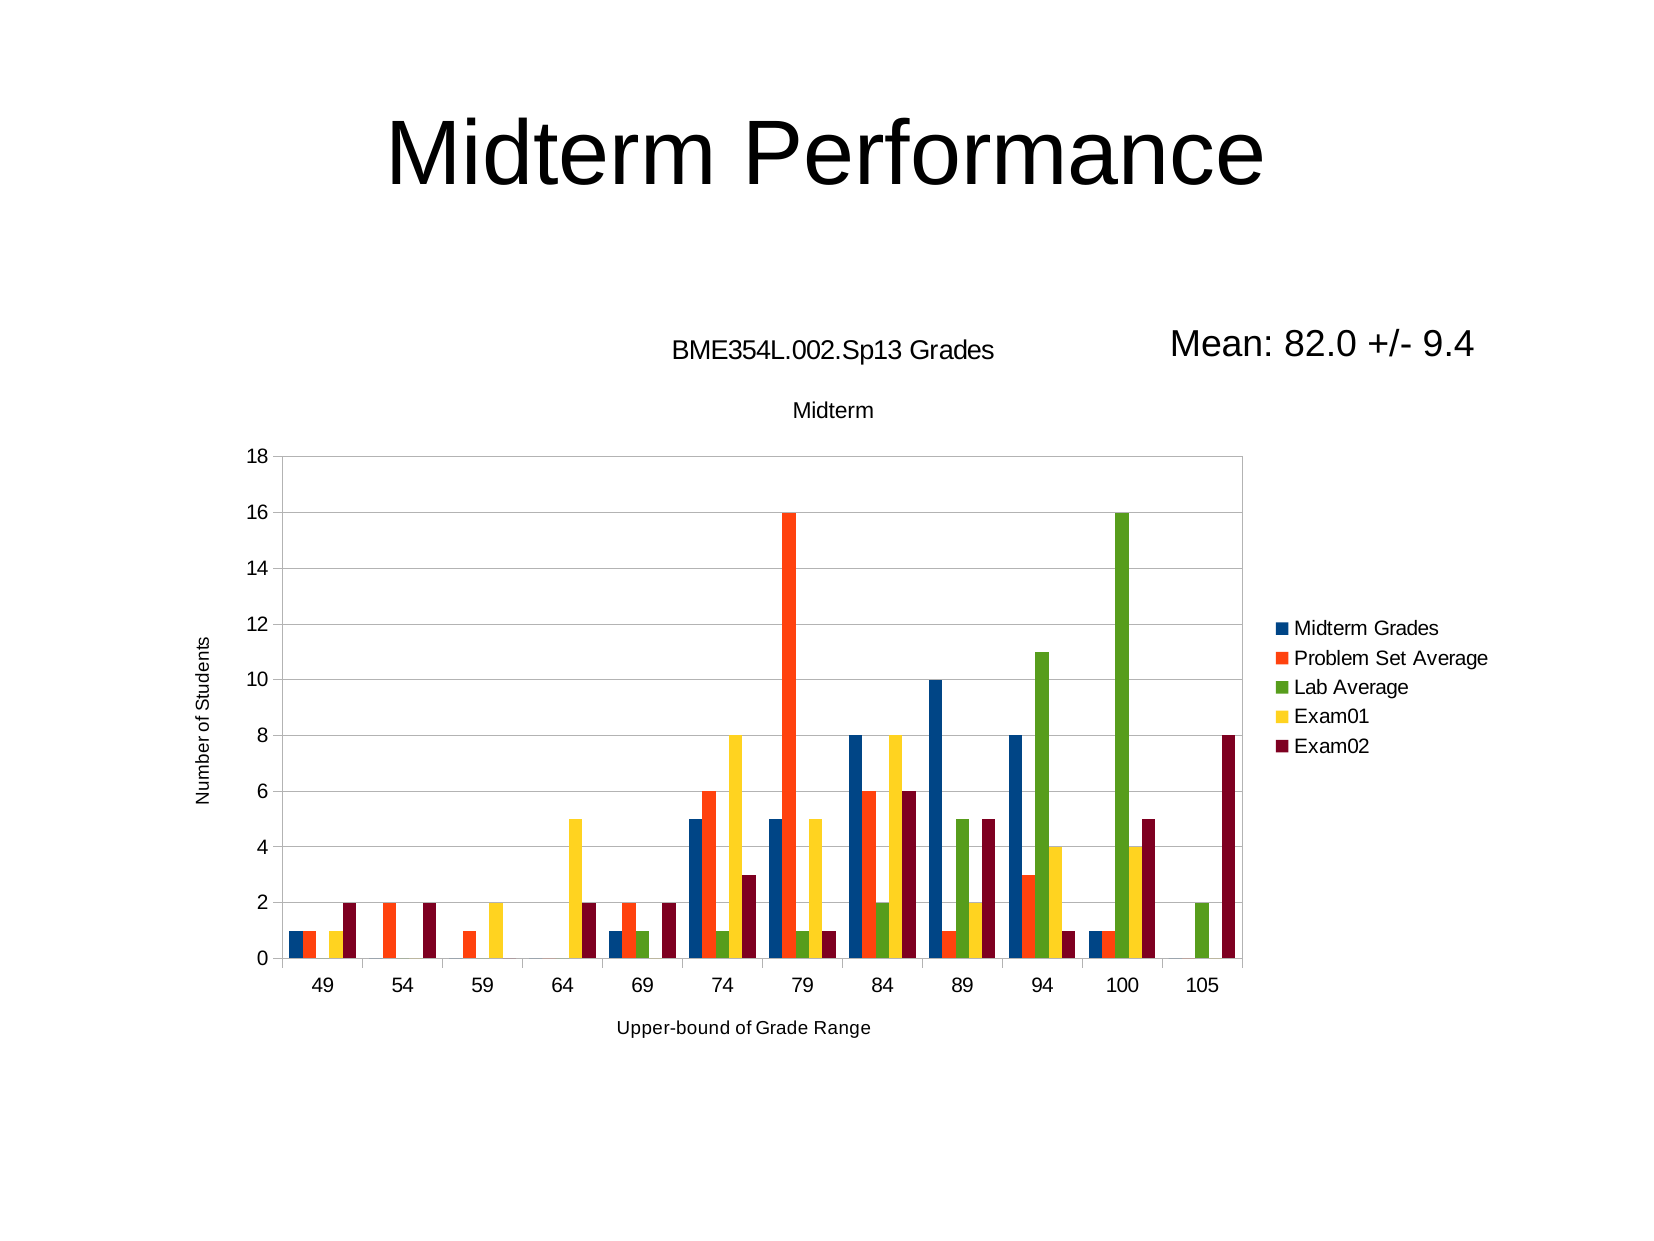

# Midterm Performance
### Chart: BME354L.002.Sp13 Grades
Midterm
| Category | Midterm Grades | Problem Set Average | Lab Average | Exam01 | Exam02 |
|---|---|---|---|---|---|
| 49 | 1.0 | 1.0 | 0.0 | 1.0 | 2.0 |
| 54 | 0.0 | 2.0 | 0.0 | 0.0 | 2.0 |
| 59 | 0.0 | 1.0 | 0.0 | 2.0 | 0.0 |
| 64 | 0.0 | 0.0 | 0.0 | 5.0 | 2.0 |
| 69 | 1.0 | 2.0 | 1.0 | 0.0 | 2.0 |
| 74 | 5.0 | 6.0 | 1.0 | 8.0 | 3.0 |
| 79 | 5.0 | 16.0 | 1.0 | 5.0 | 1.0 |
| 84 | 8.0 | 6.0 | 2.0 | 8.0 | 6.0 |
| 89 | 10.0 | 1.0 | 5.0 | 2.0 | 5.0 |
| 94 | 8.0 | 3.0 | 11.0 | 4.0 | 1.0 |
| 100 | 1.0 | 1.0 | 16.0 | 4.0 | 5.0 |
| 105 | 0.0 | 0.0 | 2.0 | 0.0 | 8.0 |Mean: 82.0 +/- 9.4